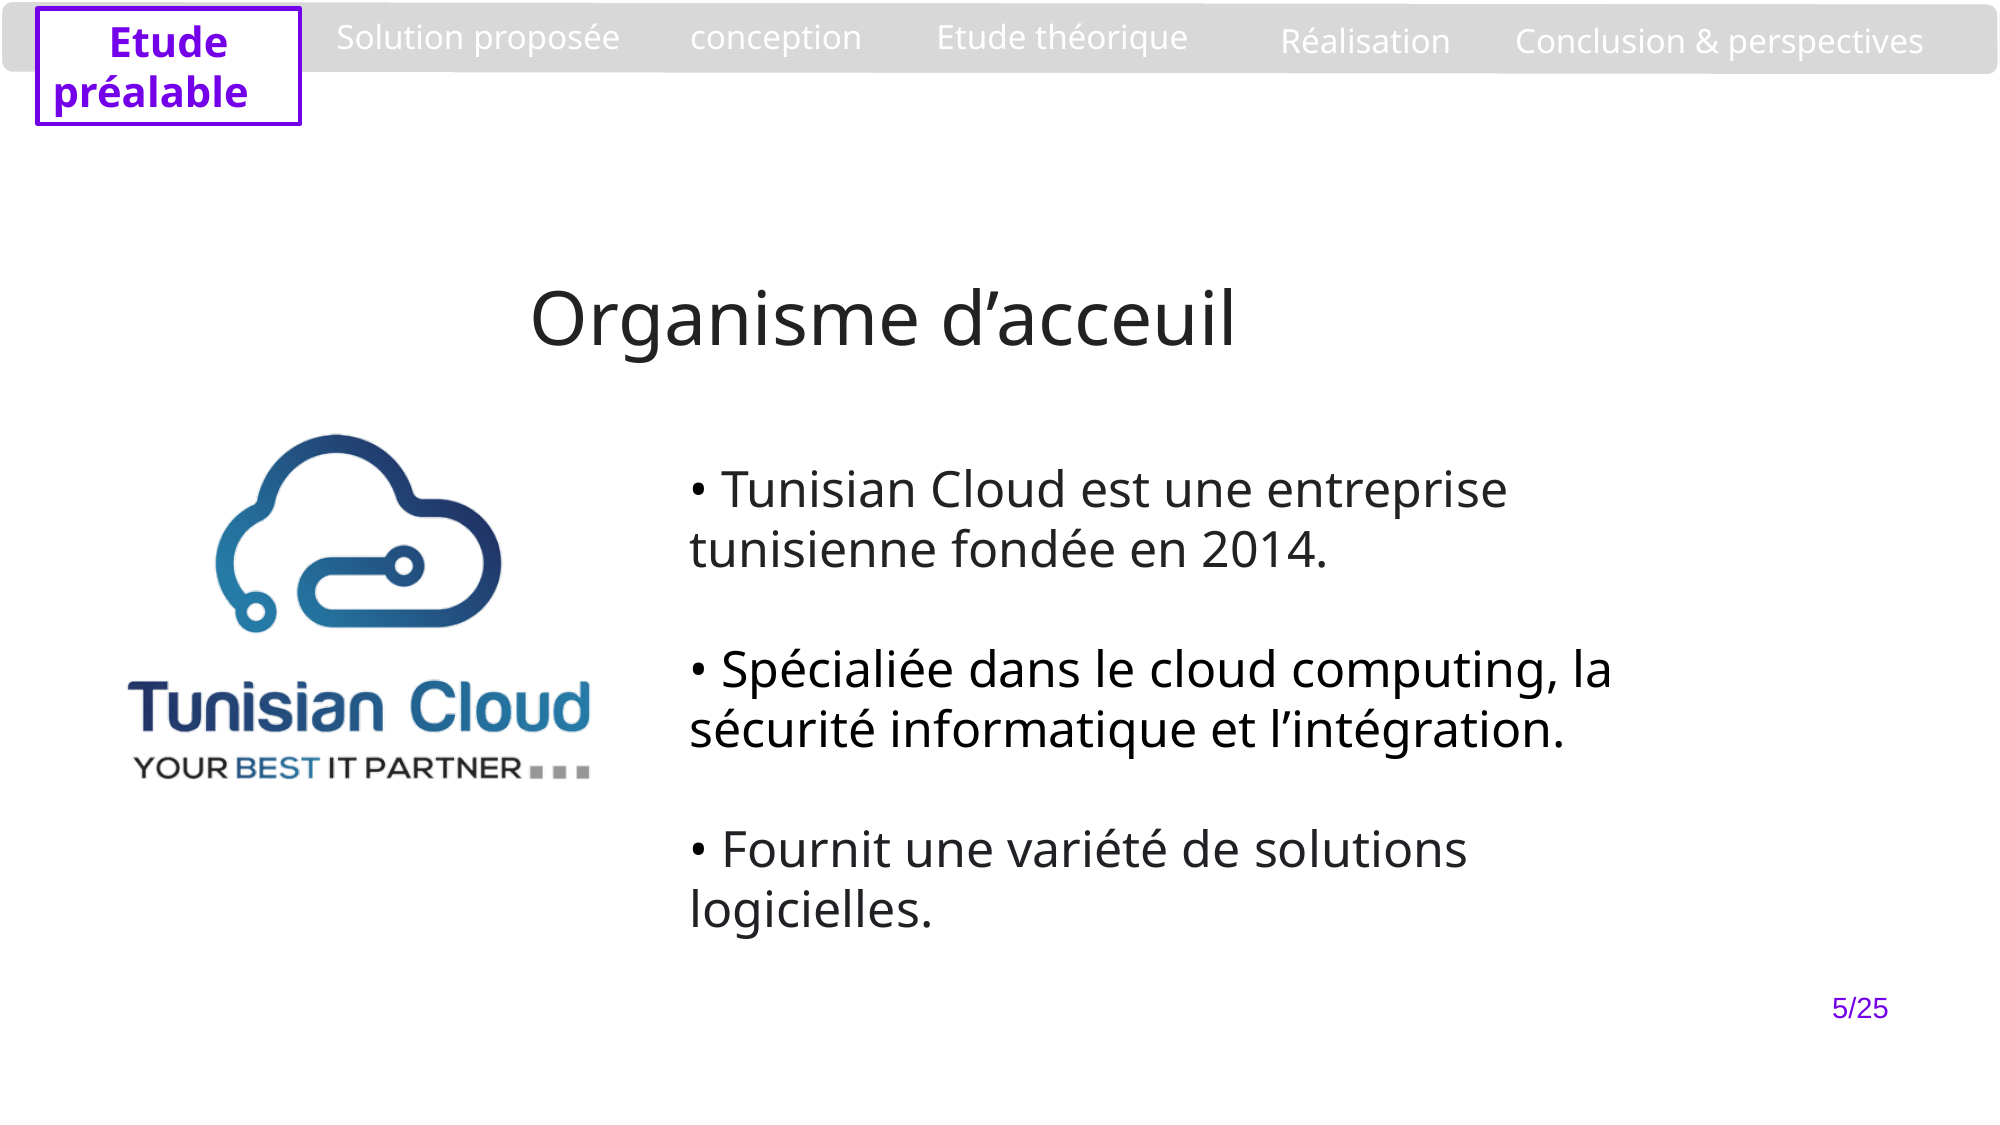

Solution proposée
conception
Etude théorique
Etude
préalable
Réalisation
Conclusion & perspectives
Organisme d’acceuil
• Tunisian Cloud est une entreprise tunisienne fondée en 2014.
• Spécialiée dans le cloud computing, la sécurité informatique et l’intégration.
• Fournit une variété de solutions logicielles.
Insurance